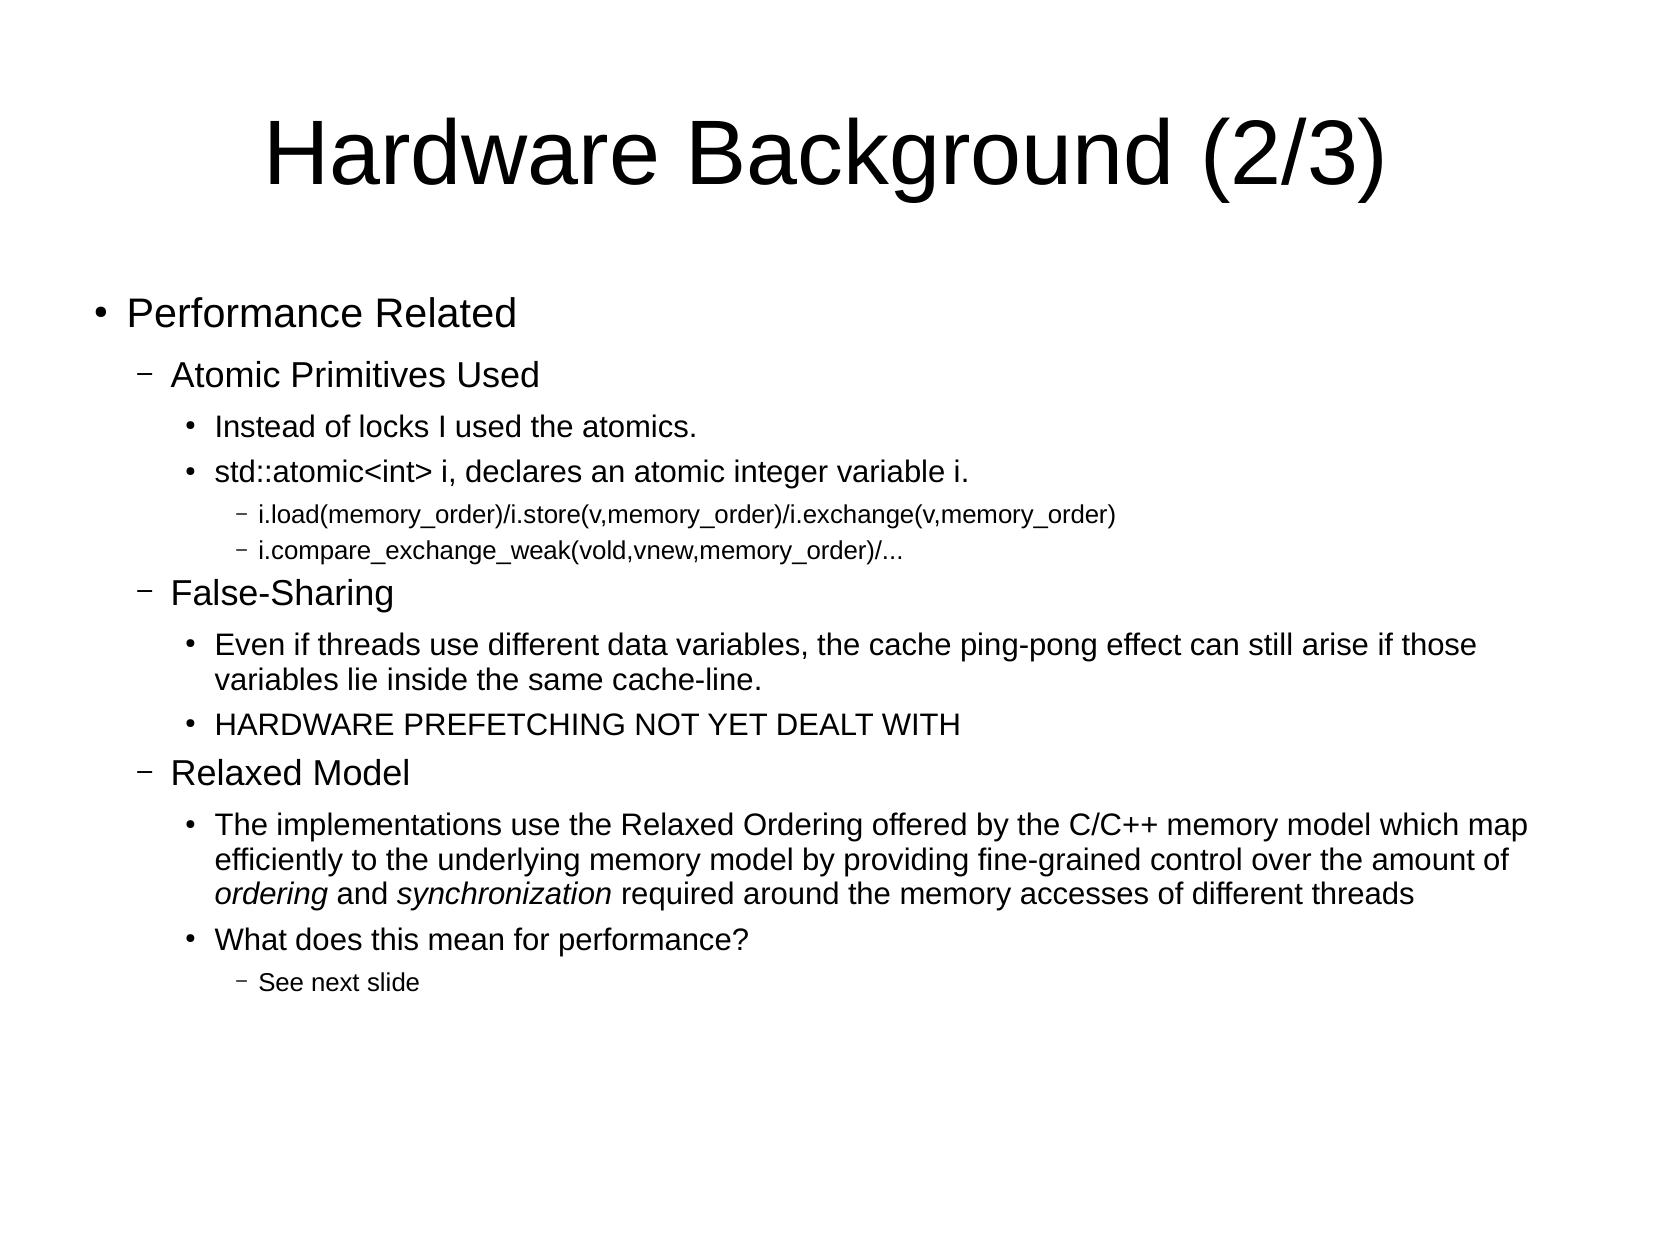

# Hardware Background (2/3)
Performance Related
Atomic Primitives Used
Instead of locks I used the atomics.
std::atomic<int> i, declares an atomic integer variable i.
i.load(memory_order)/i.store(v,memory_order)/i.exchange(v,memory_order)
i.compare_exchange_weak(vold,vnew,memory_order)/...
False-Sharing
Even if threads use different data variables, the cache ping-pong effect can still arise if those variables lie inside the same cache-line.
HARDWARE PREFETCHING NOT YET DEALT WITH
Relaxed Model
The implementations use the Relaxed Ordering offered by the C/C++ memory model which map efficiently to the underlying memory model by providing fine-grained control over the amount of ordering and synchronization required around the memory accesses of different threads
What does this mean for performance?
See next slide